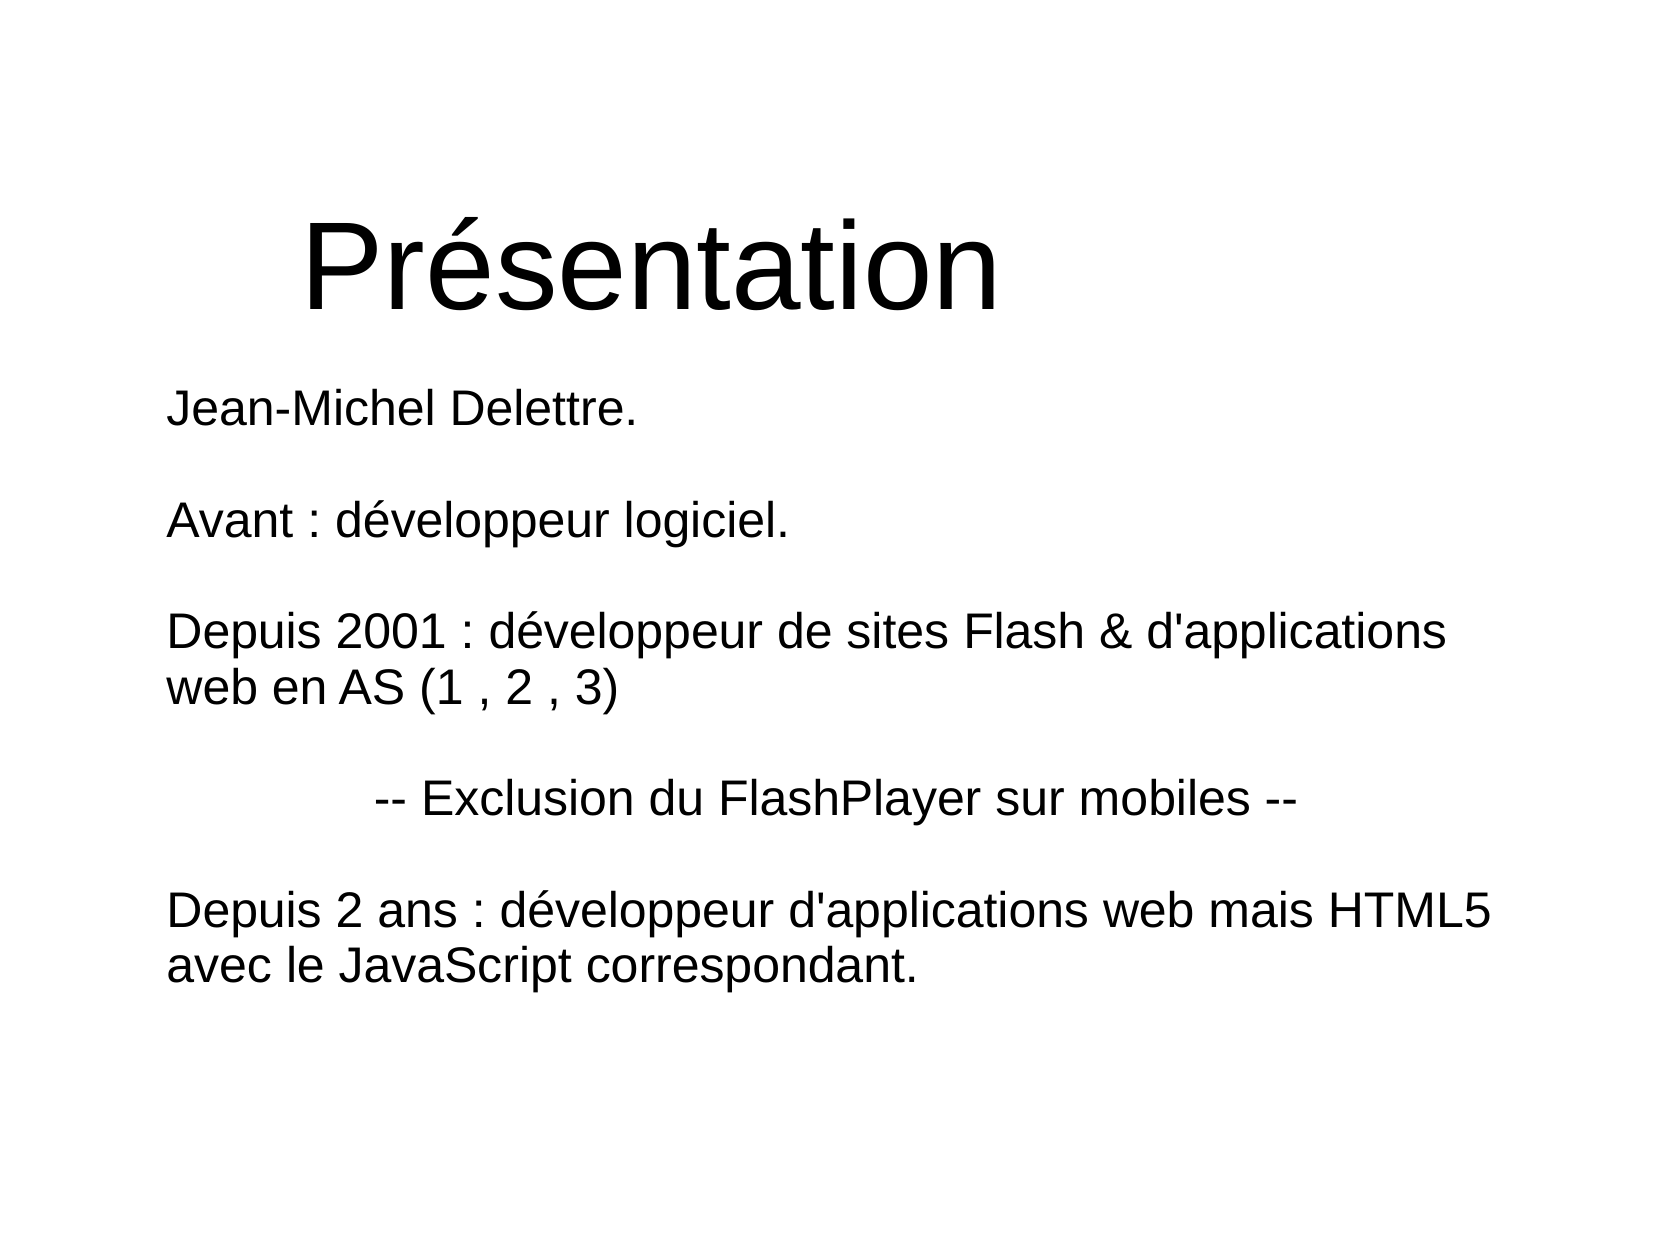

Présentation
Jean-Michel Delettre.
Avant : développeur logiciel.
Depuis 2001 : développeur de sites Flash & d'applications
web en AS (1 , 2 , 3)
-- Exclusion du FlashPlayer sur mobiles --
Depuis 2 ans : développeur d'applications web mais HTML5
avec le JavaScript correspondant.